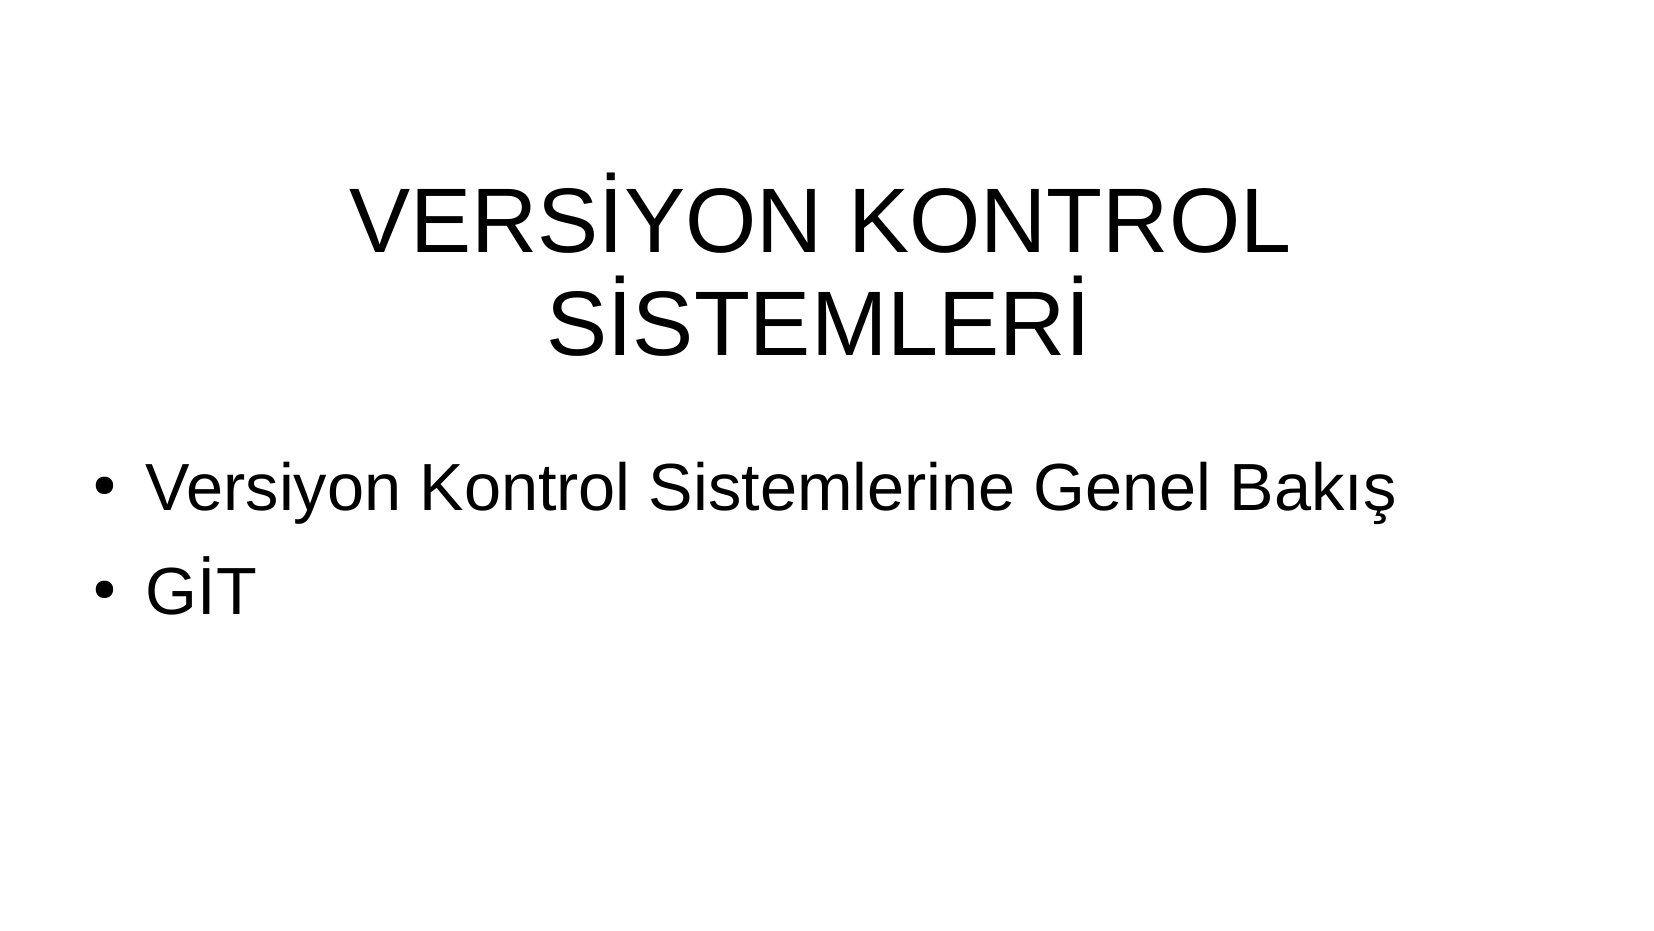

# VERSİYON KONTROL SİSTEMLERİ
Versiyon Kontrol Sistemlerine Genel Bakış
GİT